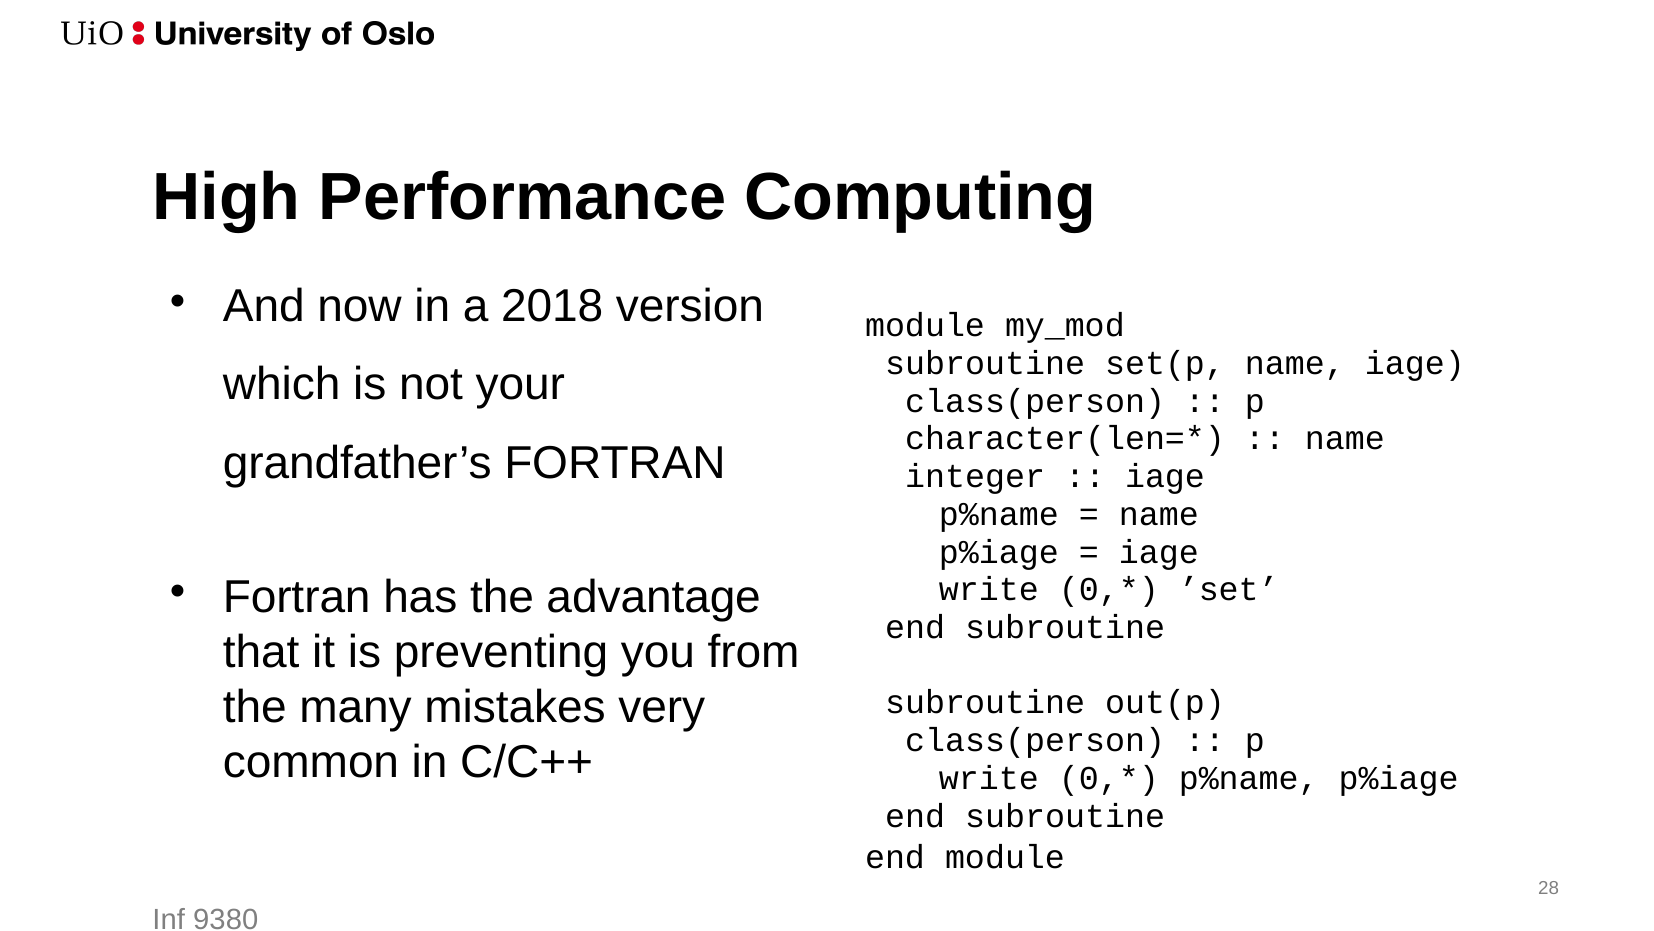

High Performance Computing
And now in a 2018 version
which is not your
grandfather’s FORTRAN
Fortran has the advantage
that it is preventing you from
the many mistakes very
common in C/C++
module my_mod
 subroutine set(p, name, iage)
 class(person) :: p
 character(len=*) :: name
 integer :: iage
	p%name = name
	p%iage = iage
	write (0,*) ’set’
 end subroutine
 subroutine out(p)
 class(person) :: p
	write (0,*) p%name, p%iage
 end subroutine
end module
Inf 9380